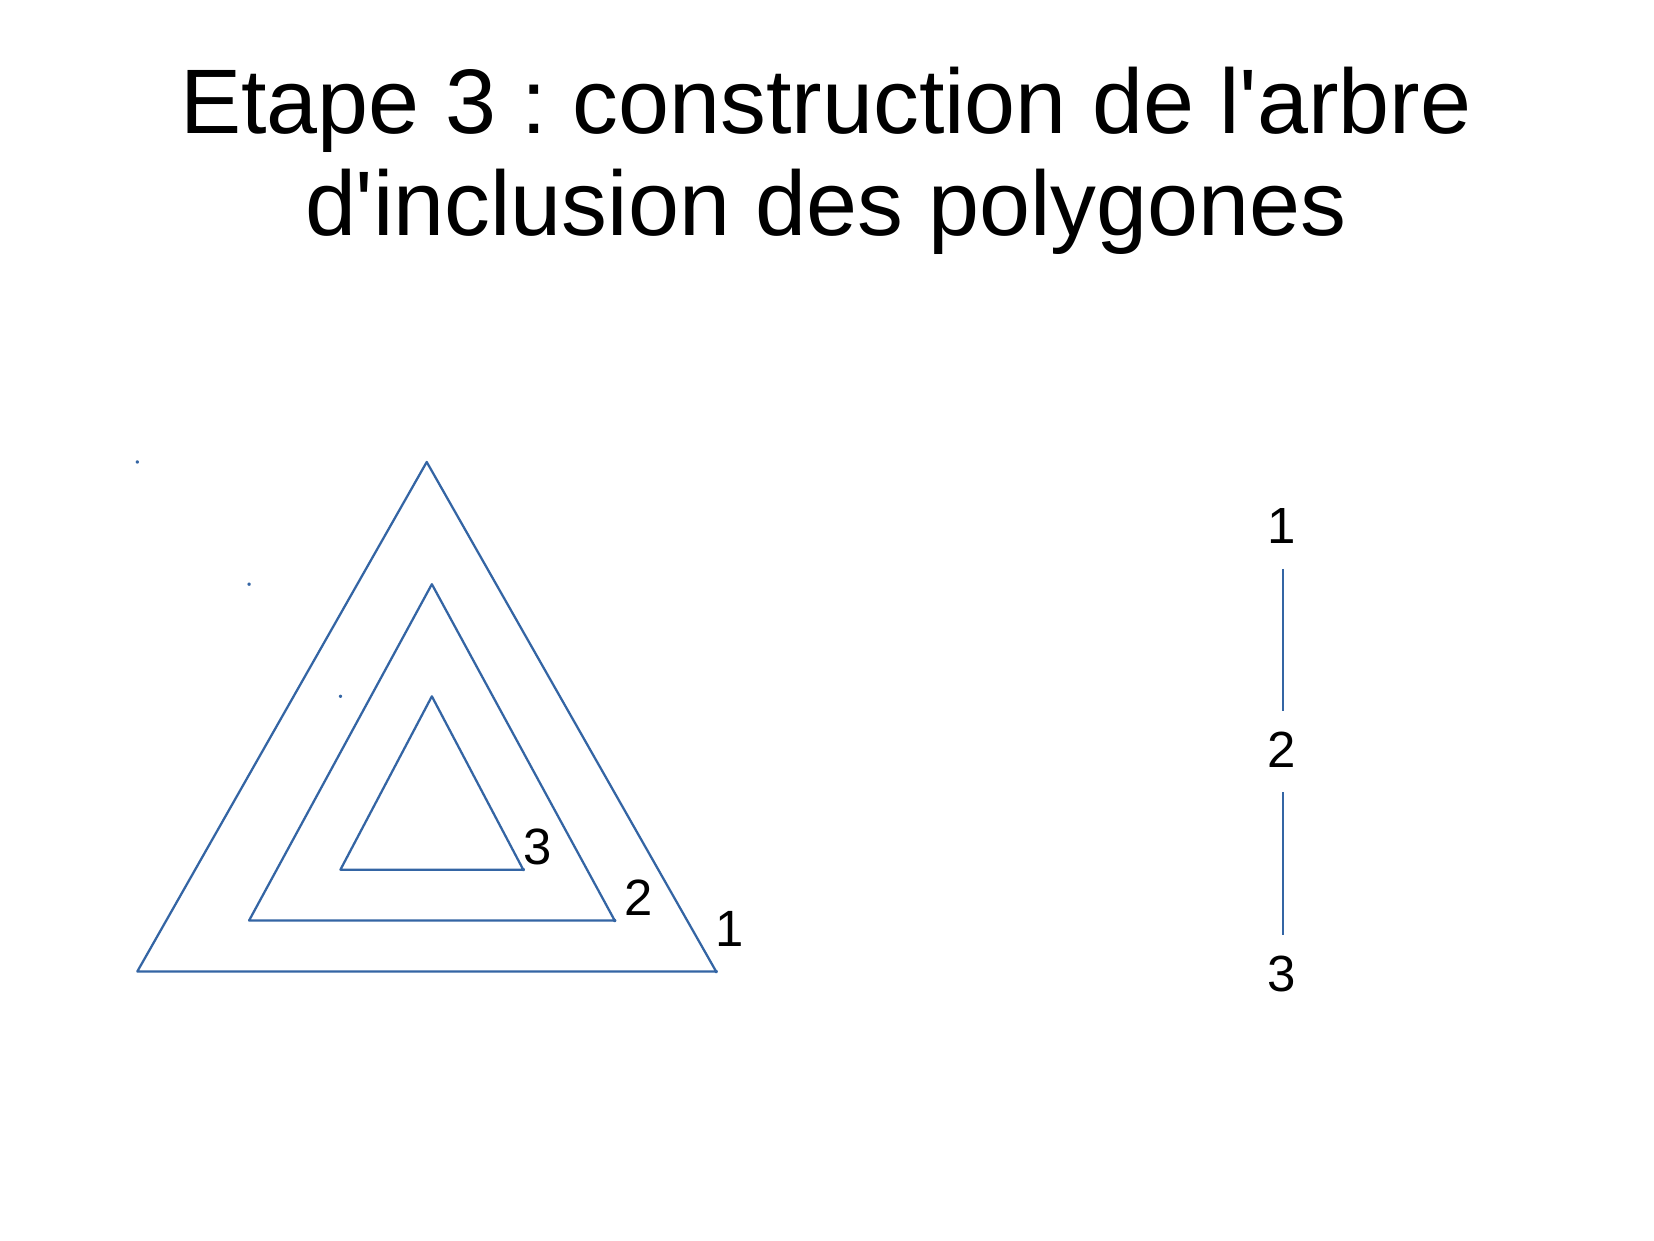

# Etape 3 : construction de l'arbre d'inclusion des polygones